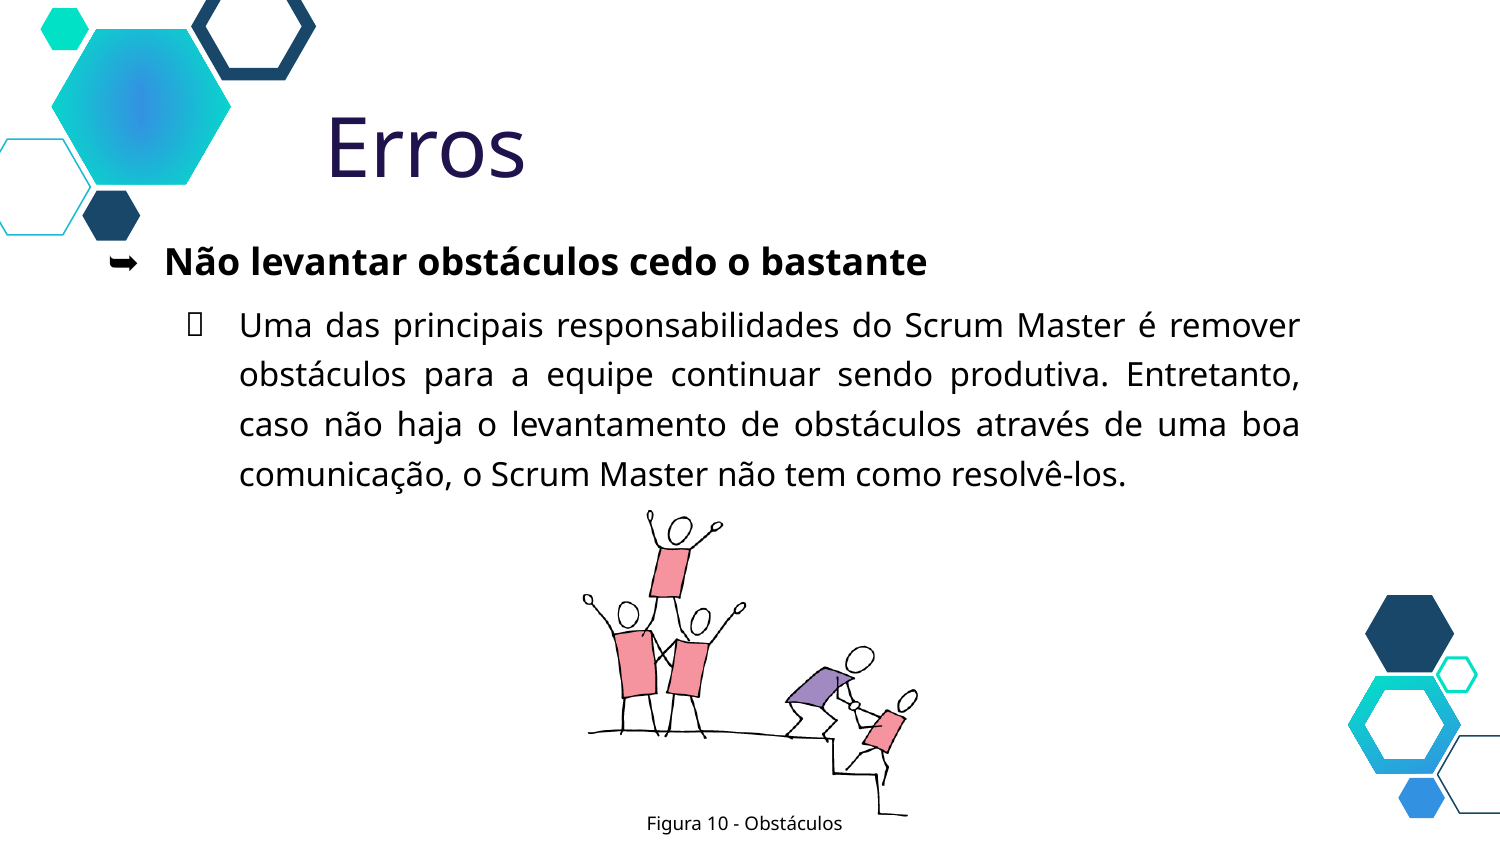

# Erros
Não levantar obstáculos cedo o bastante
Uma das principais responsabilidades do Scrum Master é remover obstáculos para a equipe continuar sendo produtiva. Entretanto, caso não haja o levantamento de obstáculos através de uma boa comunicação, o Scrum Master não tem como resolvê-los.
Figura 10 - Obstáculos